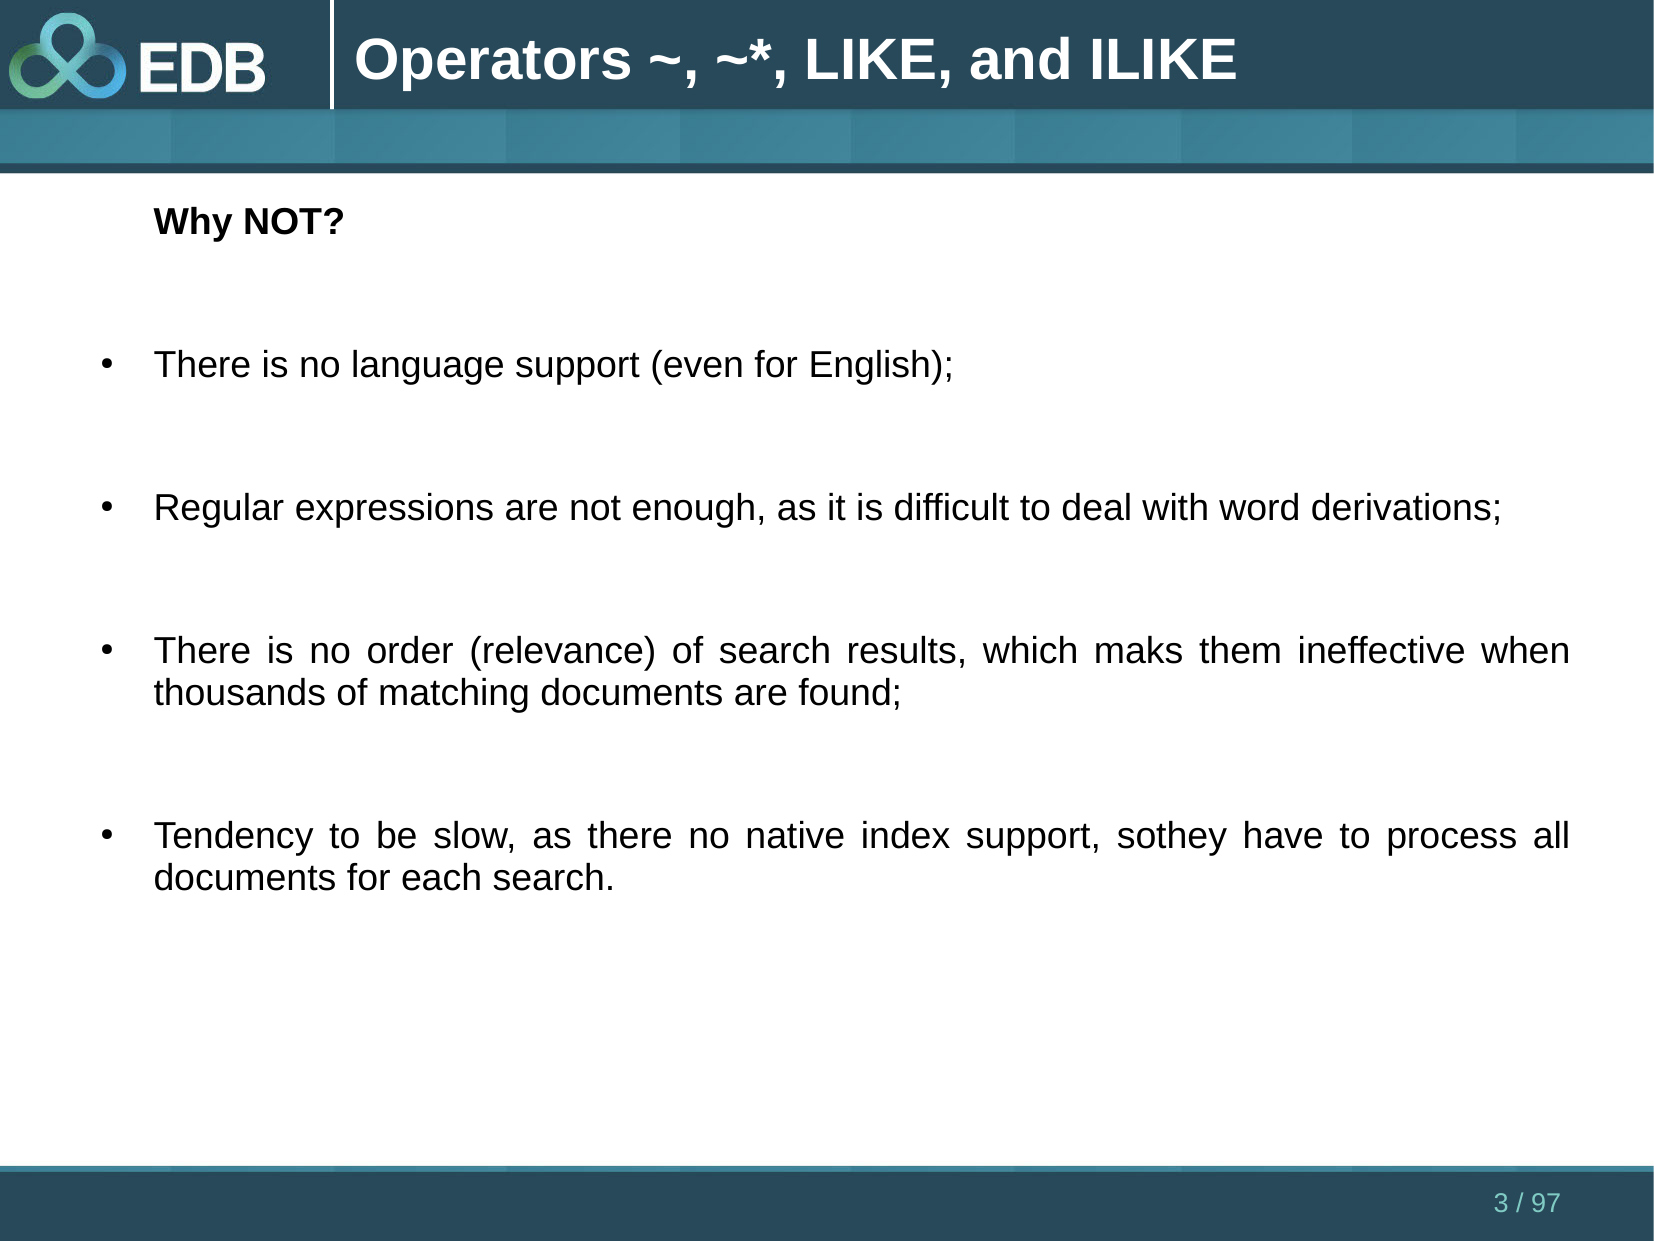

# Operators ~, ~*, LIKE, and ILIKE
Why NOT?
There is no language support (even for English);
Regular expressions are not enough, as it is difficult to deal with word derivations;
There is no order (relevance) of search results, which maks them ineffective when thousands of matching documents are found;
Tendency to be slow, as there no native index support, sothey have to process all documents for each search.